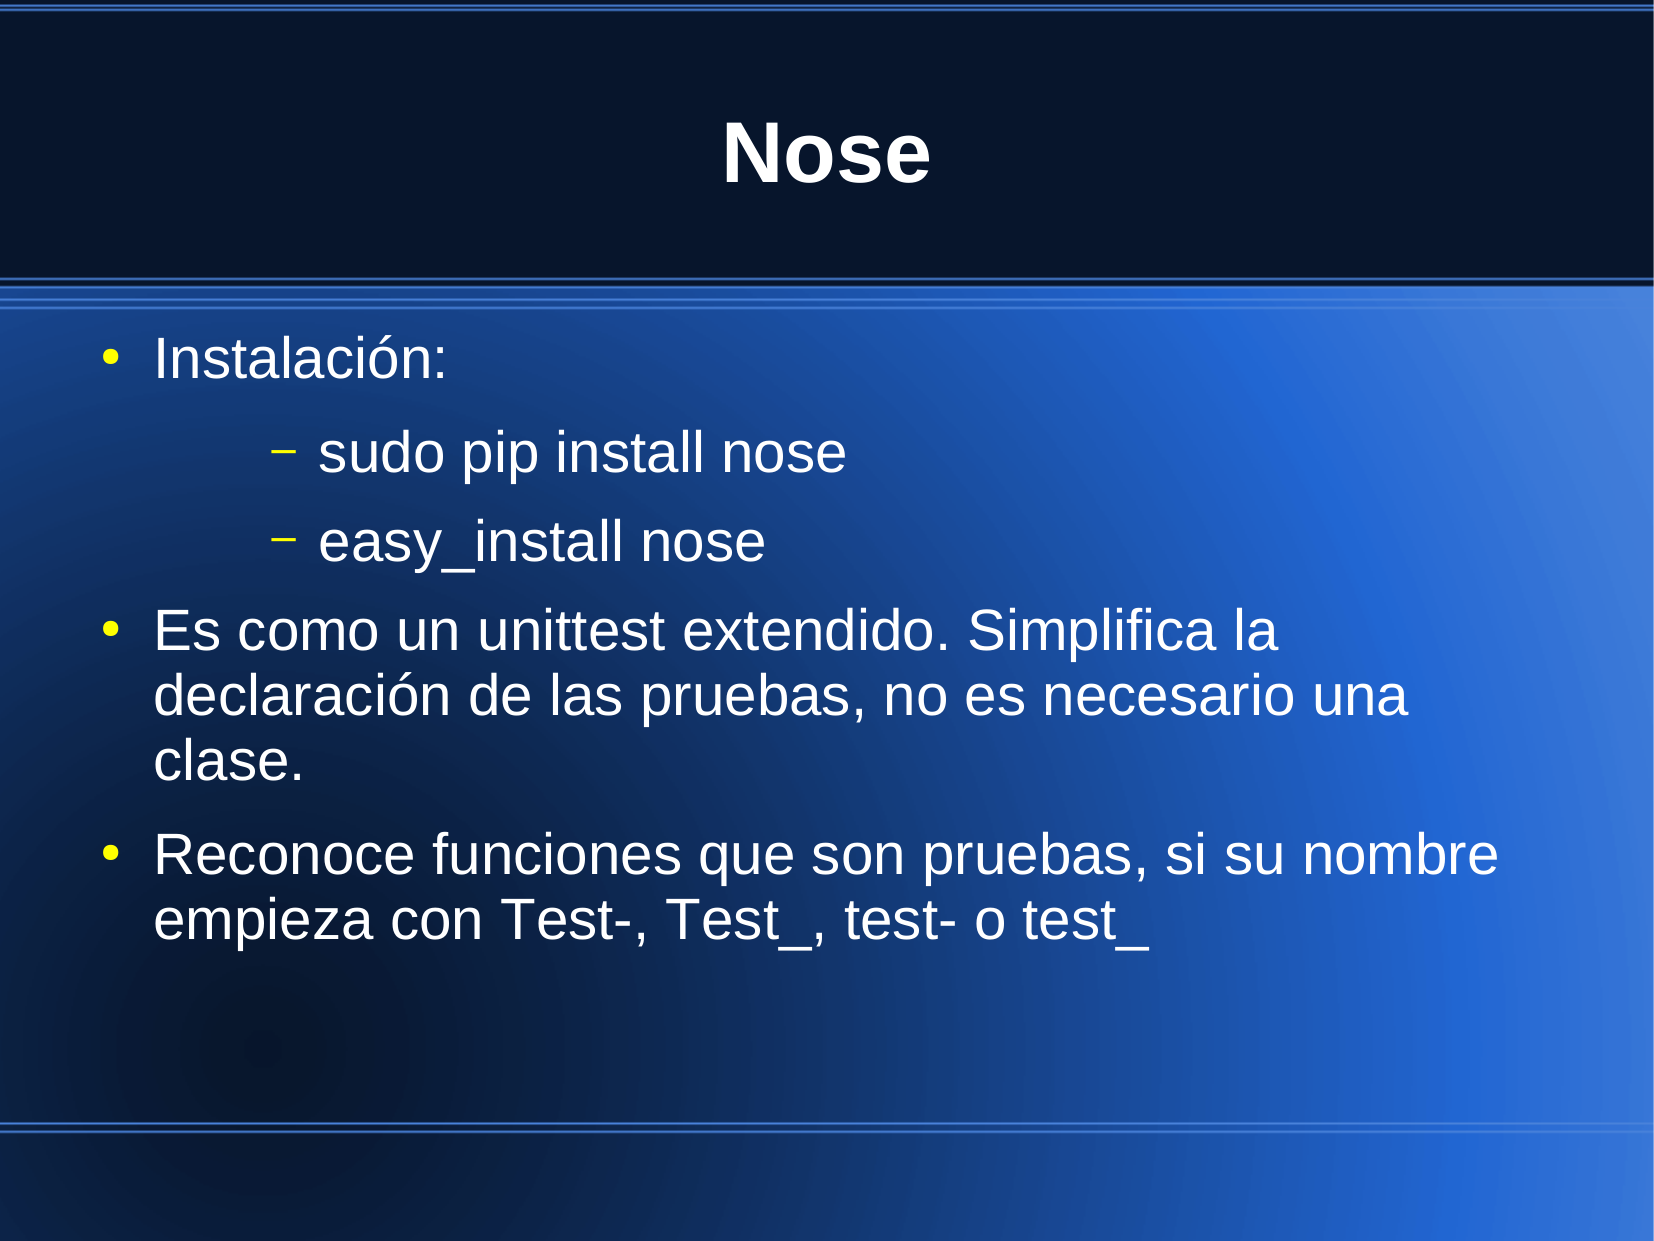

# Nose
Instalación:
sudo pip install nose
easy_install nose
Es como un unittest extendido. Simplifica la declaración de las pruebas, no es necesario una clase.
Reconoce funciones que son pruebas, si su nombre empieza con Test-, Test_, test- o test_